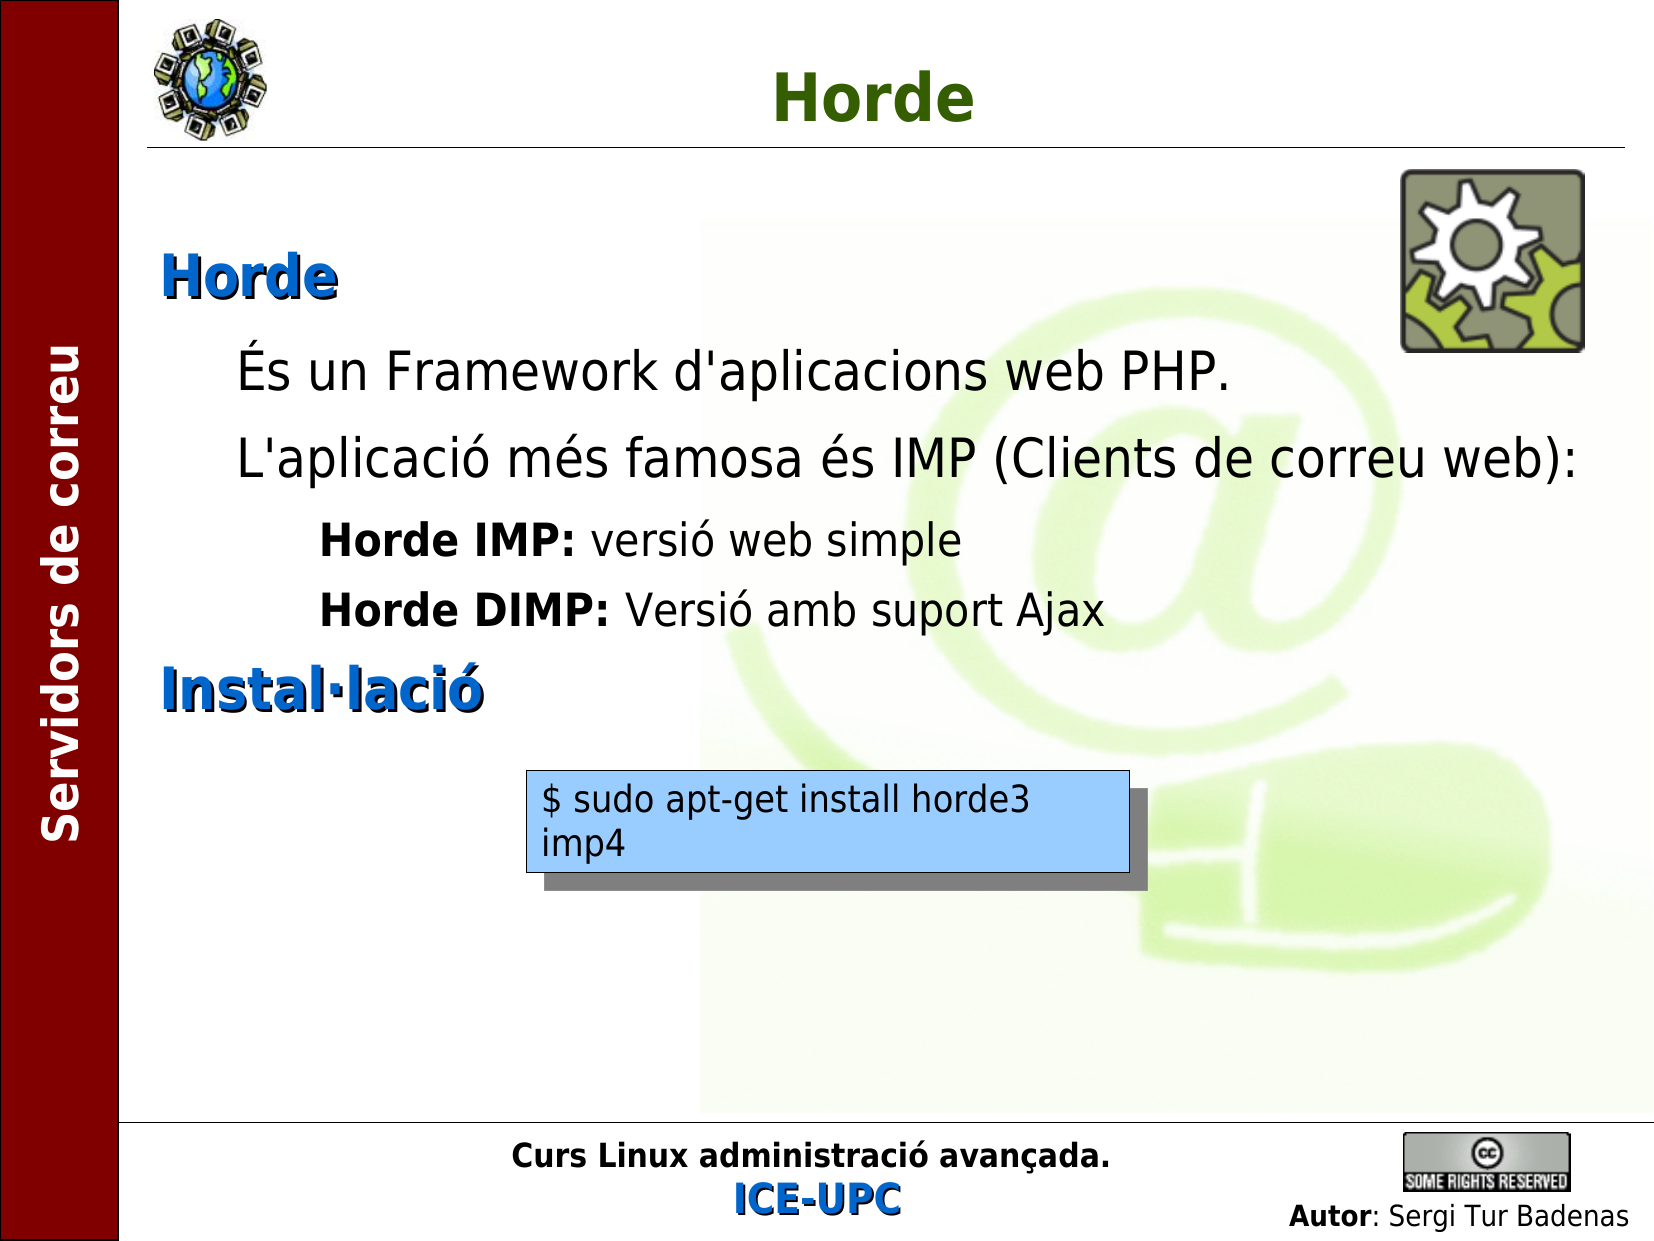

# Horde
Horde
És un Framework d'aplicacions web PHP.
L'aplicació més famosa és IMP (Clients de correu web):
Horde IMP: versió web simple
Horde DIMP: Versió amb suport Ajax
Instal·lació
$ sudo apt-get install horde3 imp4